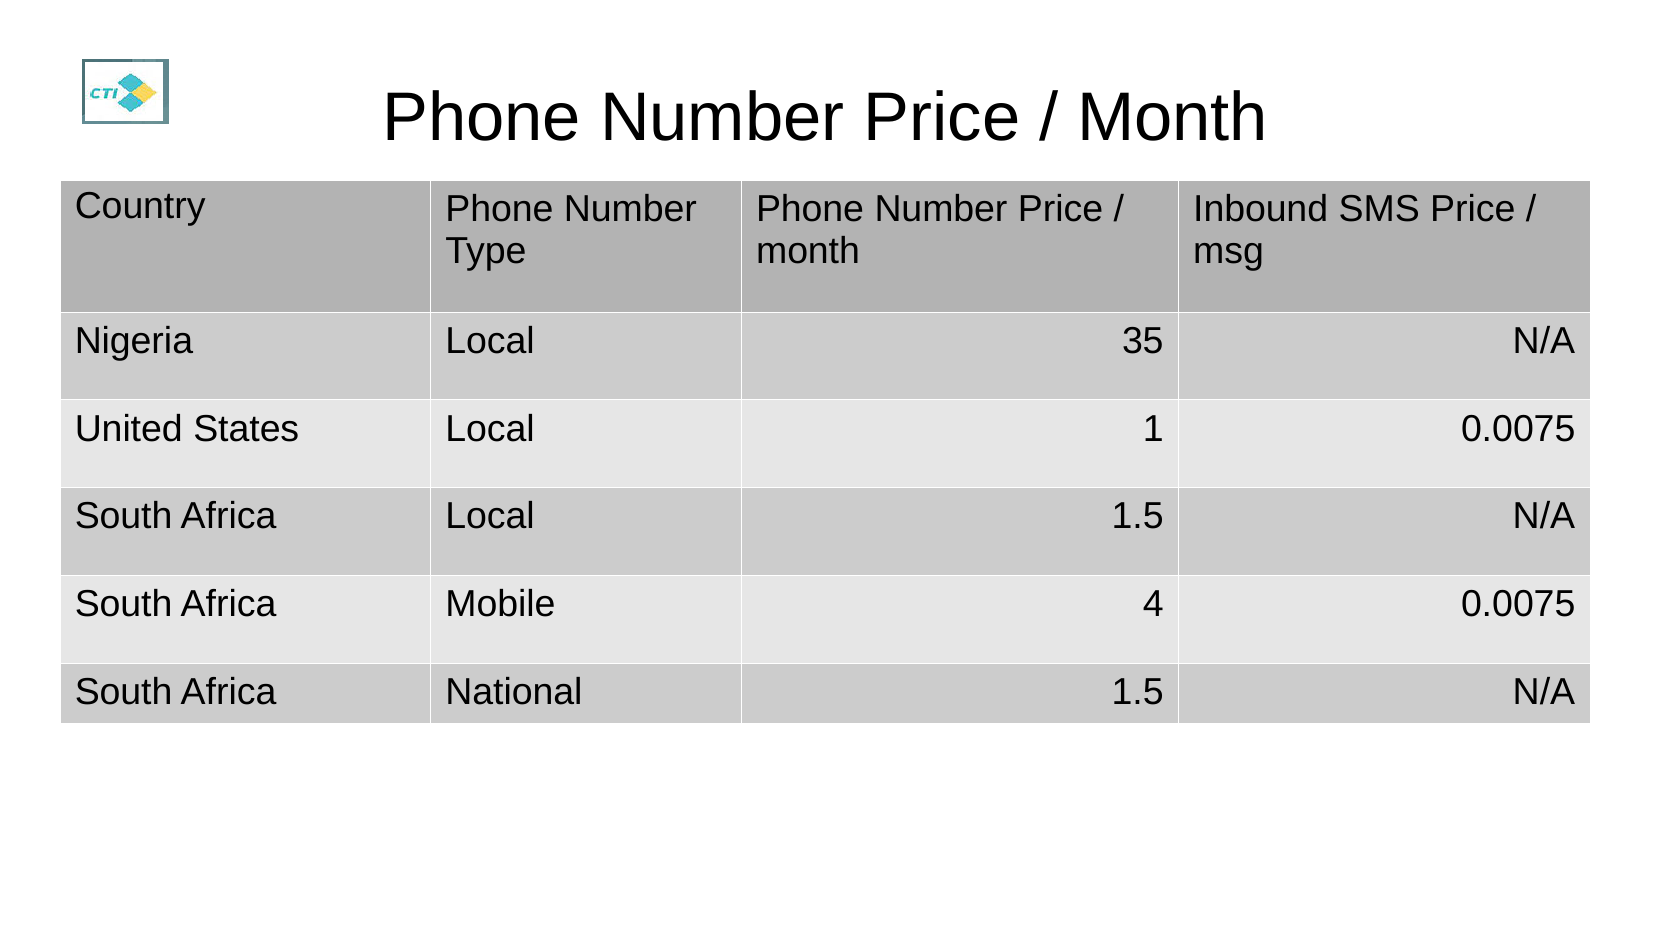

# Phone Number Price / Month
| Country | Phone Number Type | Phone Number Price / month | Inbound SMS Price / msg |
| --- | --- | --- | --- |
| Nigeria | Local | 35 | N/A |
| United States | Local | 1 | 0.0075 |
| South Africa | Local | 1.5 | N/A |
| South Africa | Mobile | 4 | 0.0075 |
| South Africa | National | 1.5 | N/A |